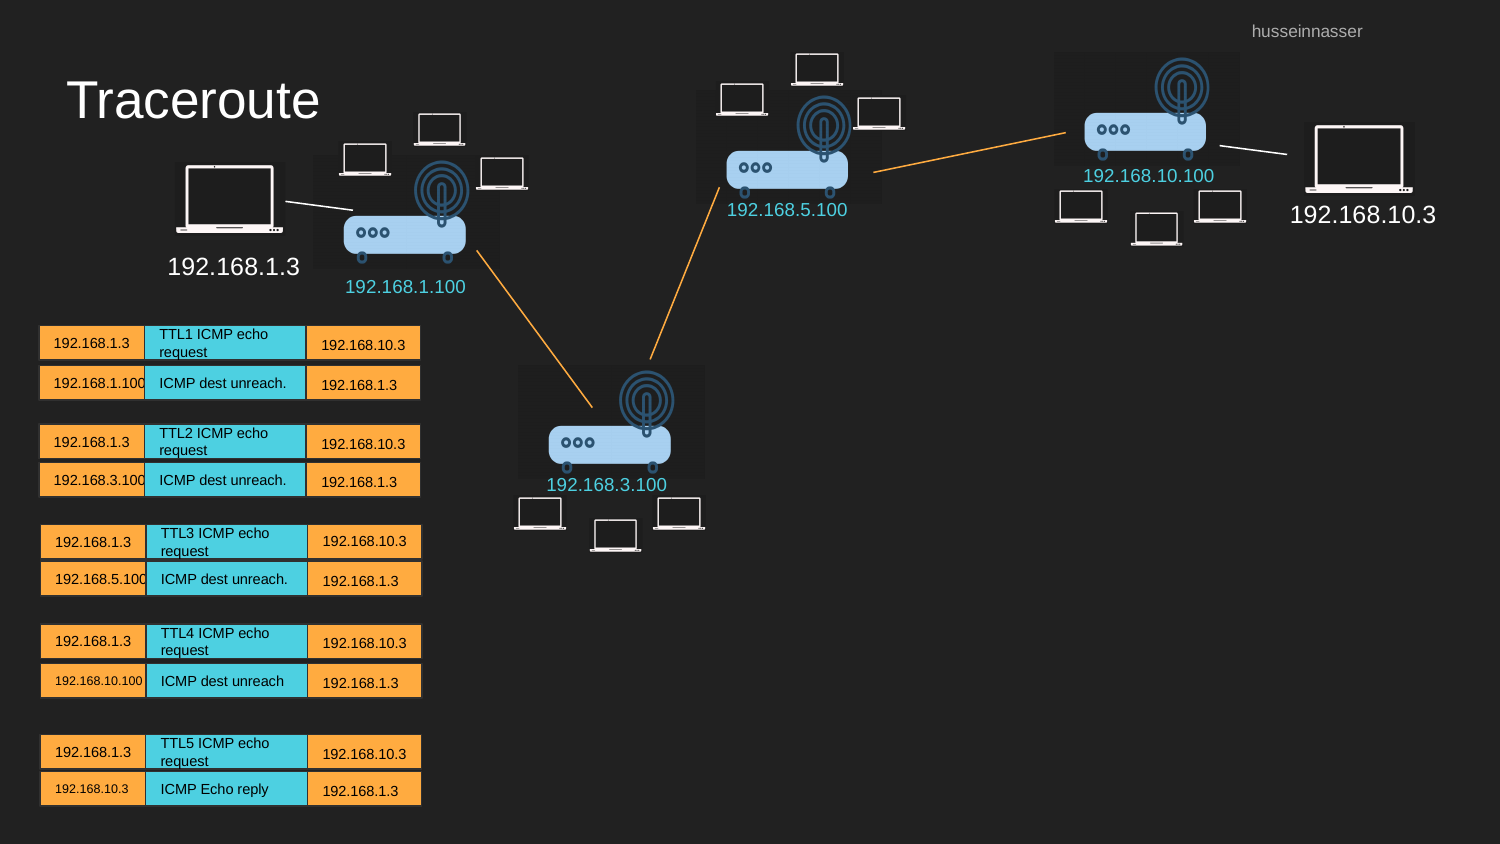

husseinnasser
# Traceroute
192.168.10.100
192.168.5.100
192.168.10.3
192.168.1.3
192.168.1.100
192.168.10.3
192.168.1.3
TTL1 ICMP echo request
192.168.1.3
192.168.1.100
ICMP dest unreach.
192.168.10.3
192.168.1.3
TTL2 ICMP echo request
192.168.3.100
192.168.1.3
192.168.3.100
ICMP dest unreach.
192.168.10.3
192.168.1.3
TTL3 ICMP echo request
192.168.1.3
192.168.5.100
ICMP dest unreach.
192.168.10.3
192.168.1.3
TTL4 ICMP echo request
192.168.1.3
192.168.10.100
ICMP dest unreach
192.168.10.3
192.168.1.3
TTL5 ICMP echo request
192.168.1.3
192.168.10.3
ICMP Echo reply